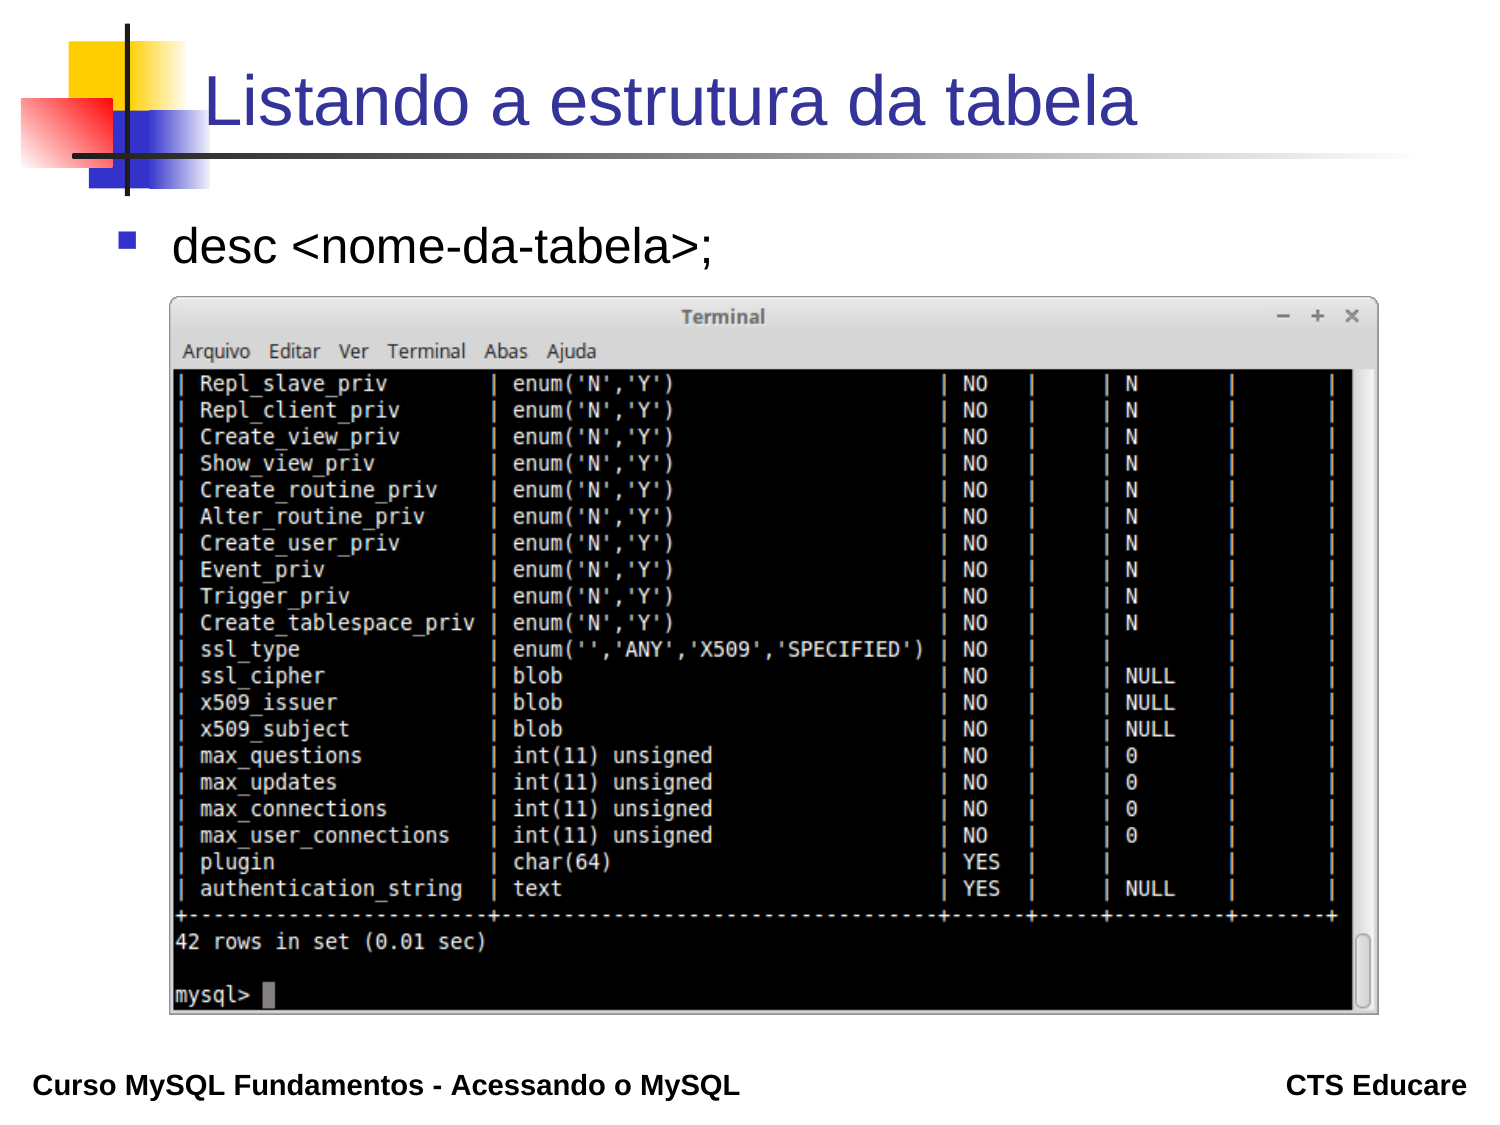

Listando a estrutura da tabela
desc <nome-da-tabela>;